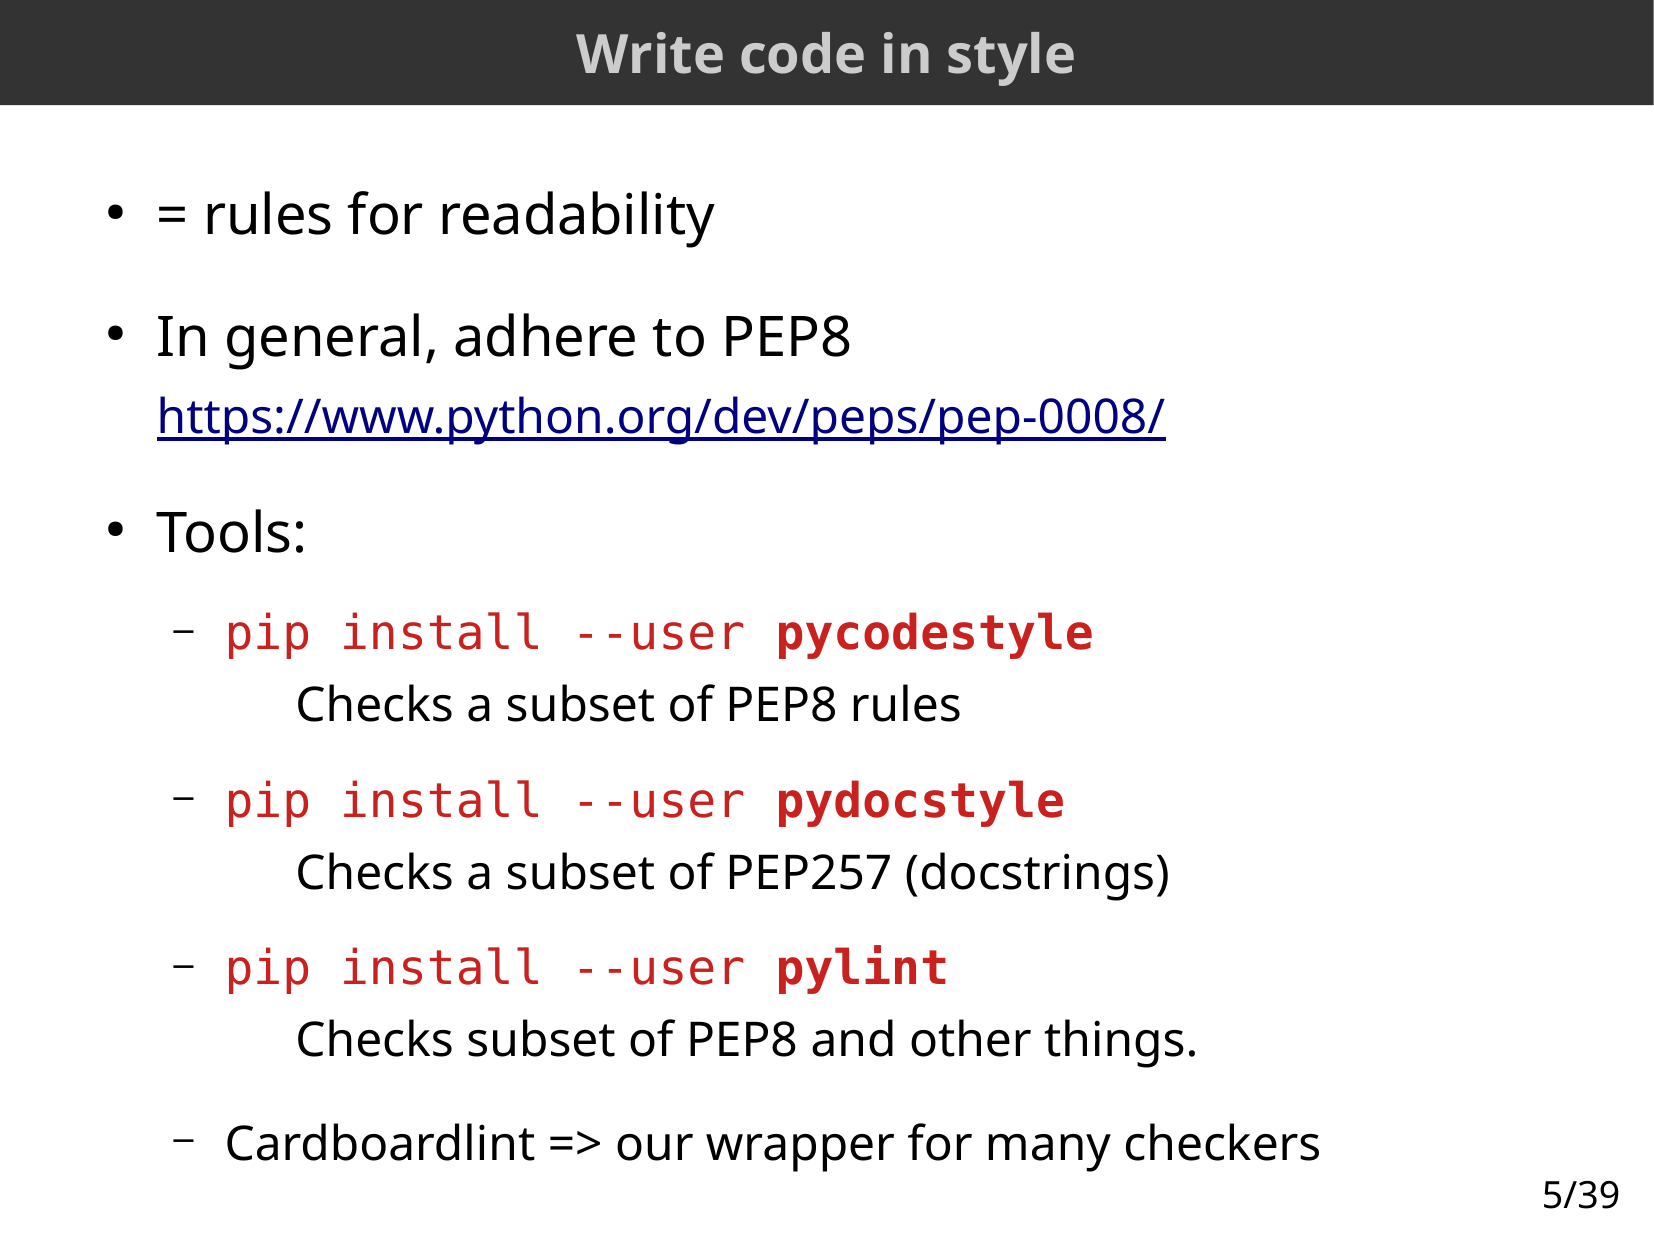

# Write code in style
= rules for readability
In general, adhere to PEP8
https://www.python.org/dev/peps/pep-0008/
Tools:
pip install --user pycodestyle
	Checks a subset of PEP8 rules
pip install --user pydocstyle
	Checks a subset of PEP257 (docstrings)
pip install --user pylint
	Checks subset of PEP8 and other things.
Cardboardlint => our wrapper for many checkers